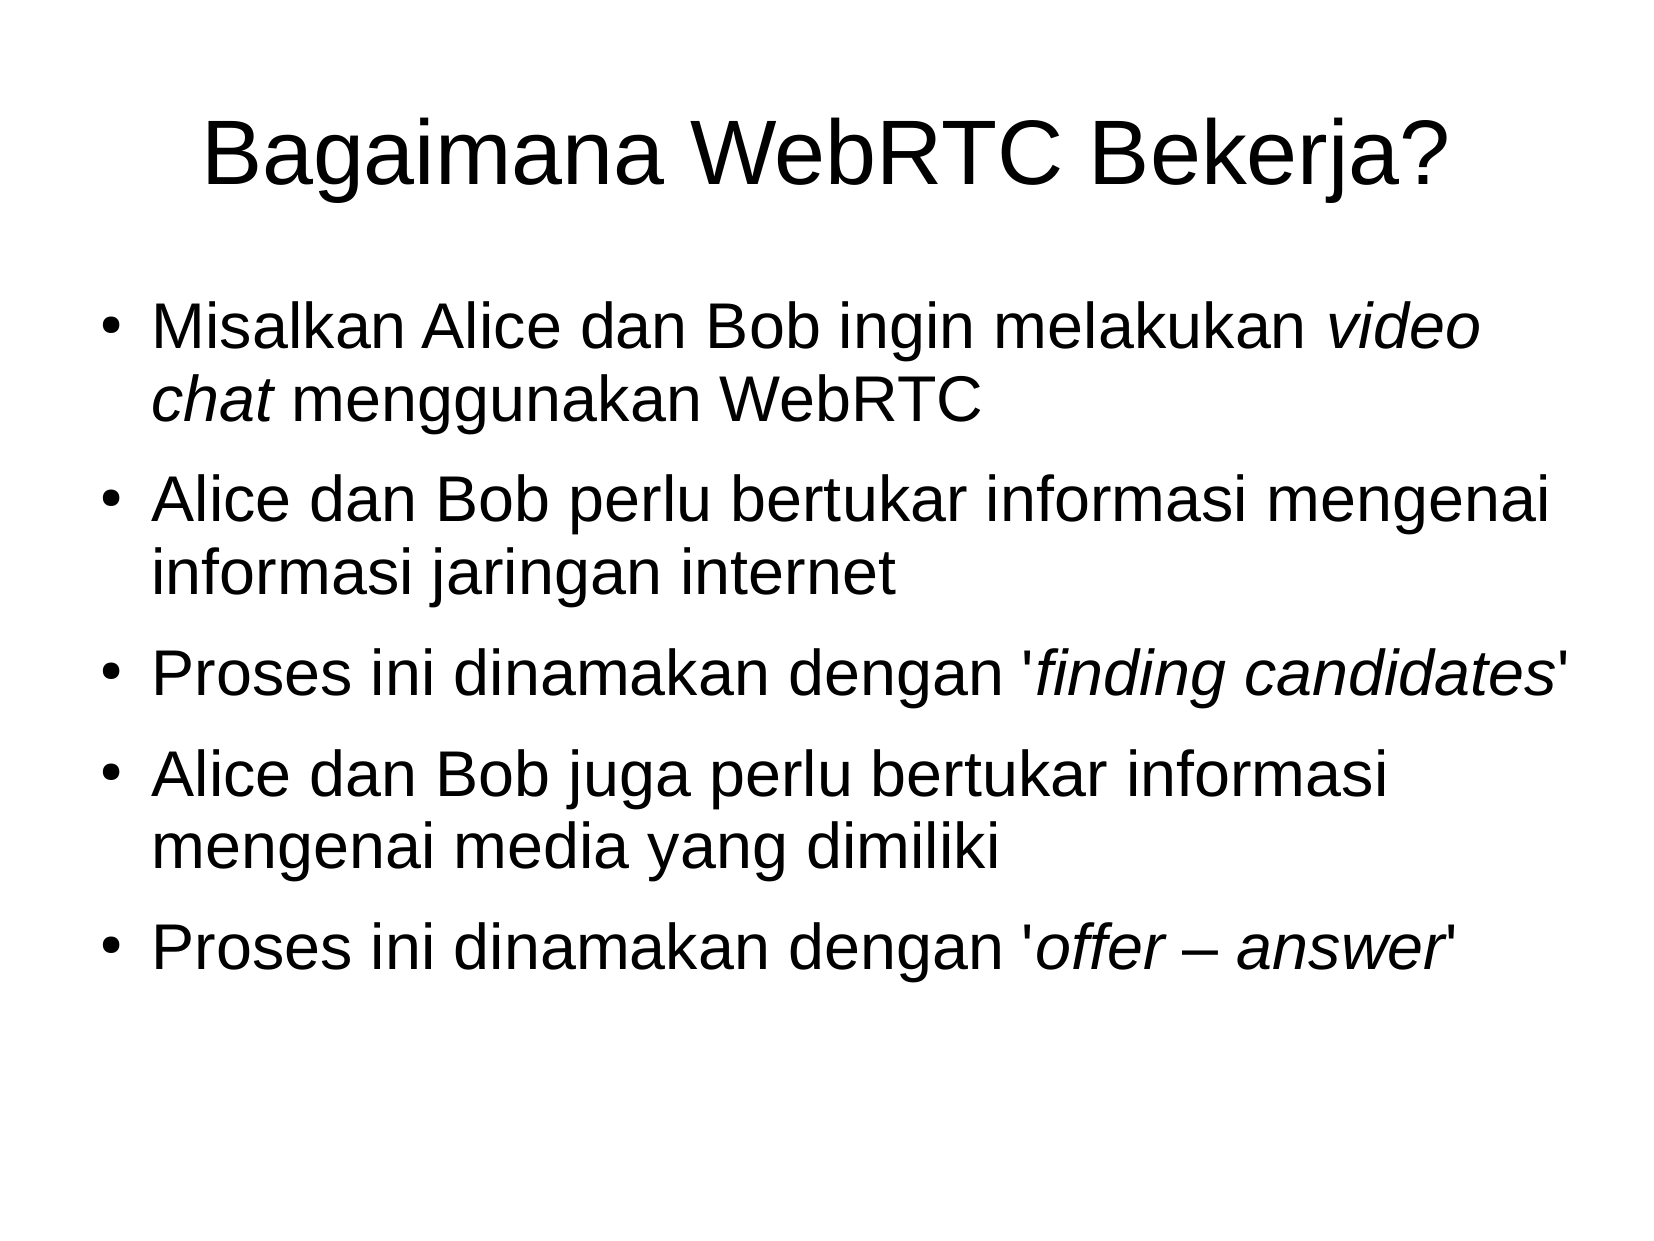

# Bagaimana WebRTC Bekerja?
Misalkan Alice dan Bob ingin melakukan video chat menggunakan WebRTC
Alice dan Bob perlu bertukar informasi mengenai informasi jaringan internet
Proses ini dinamakan dengan 'finding candidates'
Alice dan Bob juga perlu bertukar informasi mengenai media yang dimiliki
Proses ini dinamakan dengan 'offer – answer'